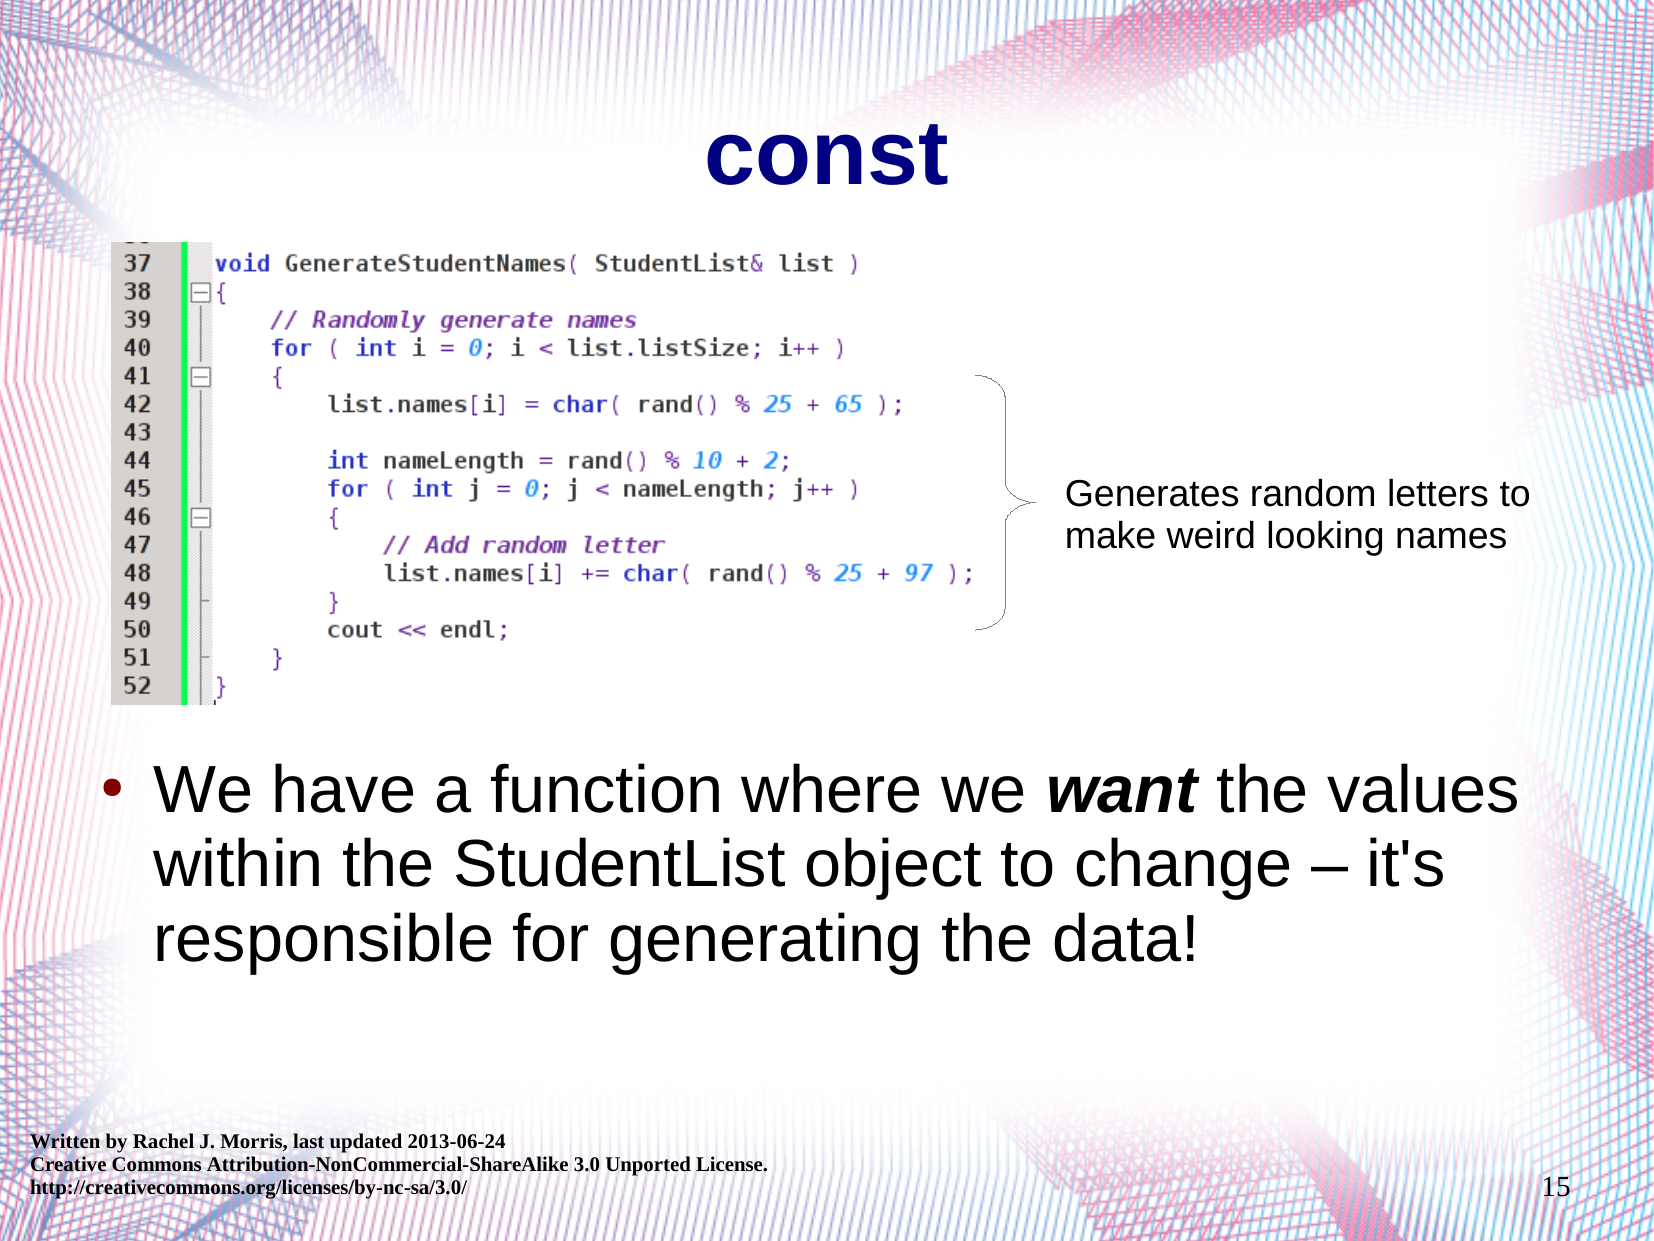

# const
Generates random letters to make weird looking names
We have a function where we want the values within the StudentList object to change – it's responsible for generating the data!
15